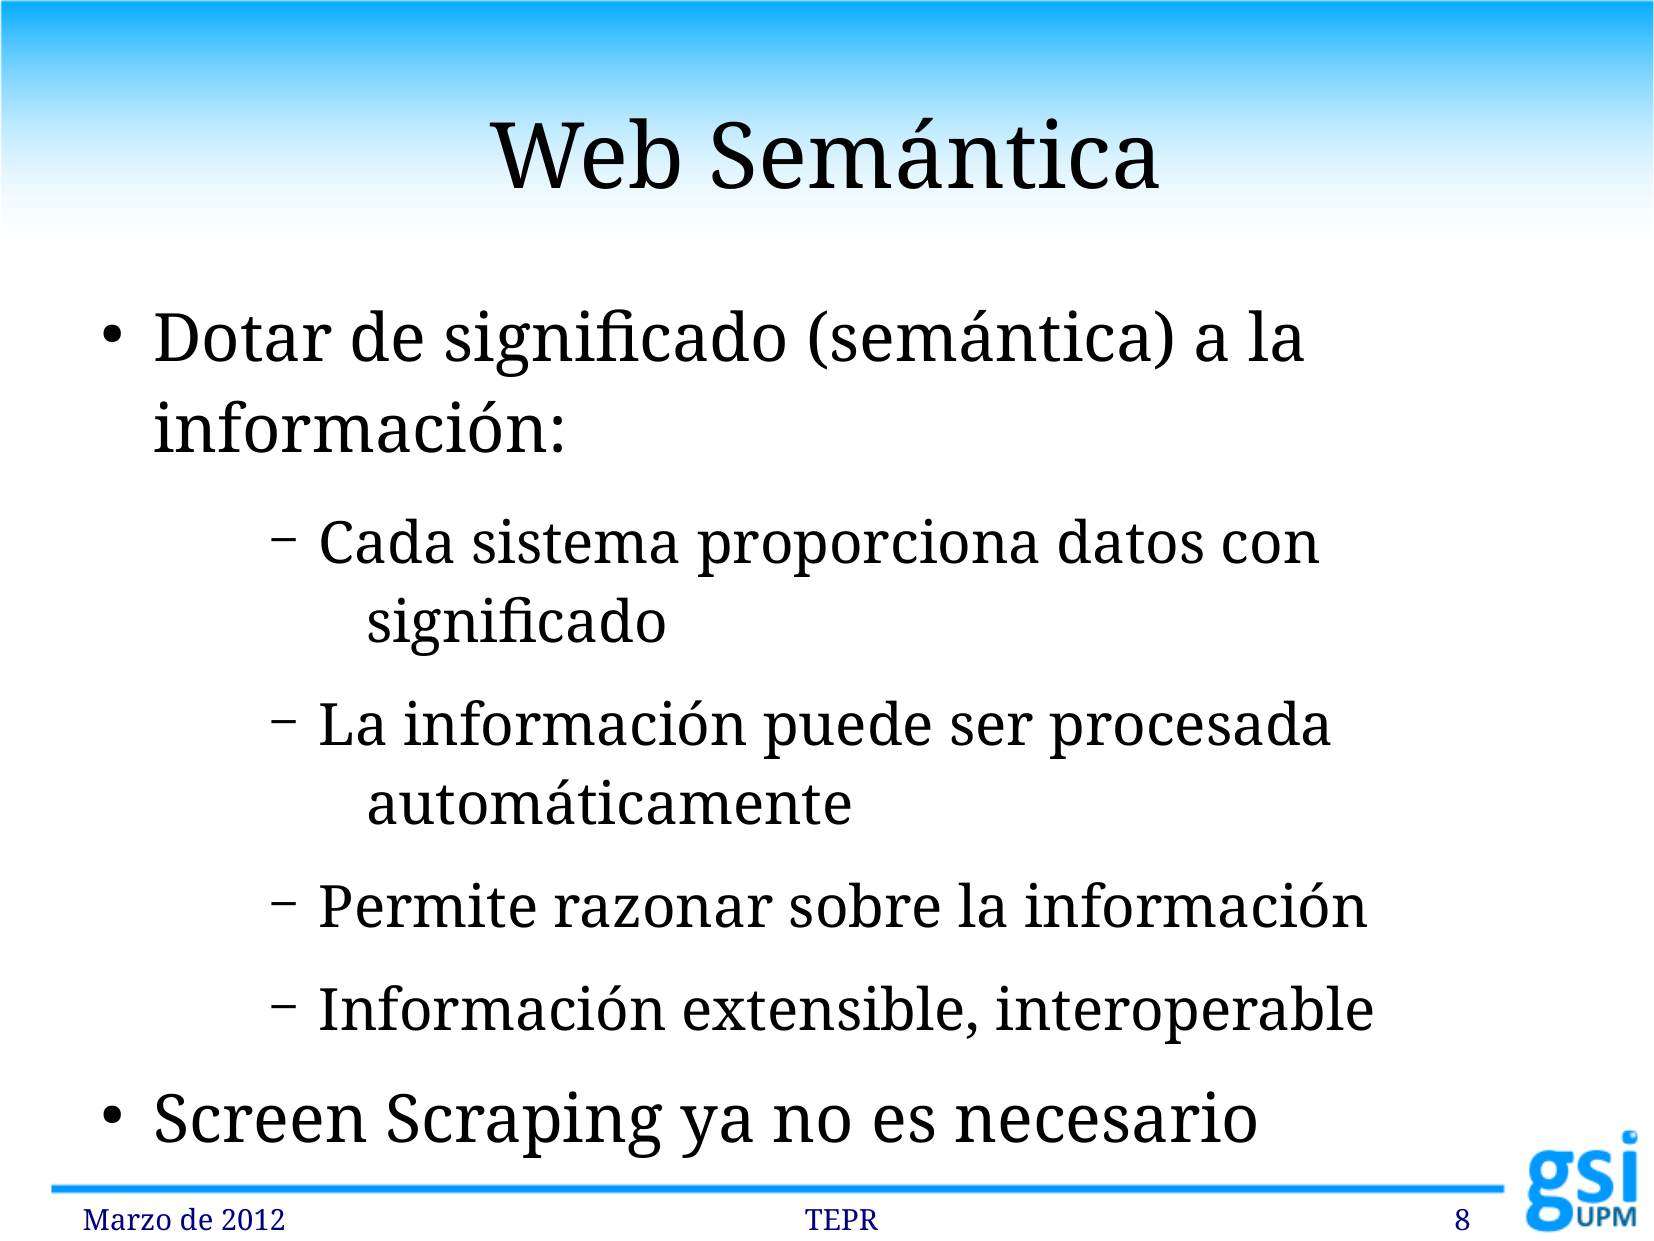

# Web Semántica
Dotar de significado (semántica) a la información:
Cada sistema proporciona datos con significado
La información puede ser procesada automáticamente
Permite razonar sobre la información
Información extensible, interoperable
Screen Scraping ya no es necesario
Marzo de 2012
TEPR
8